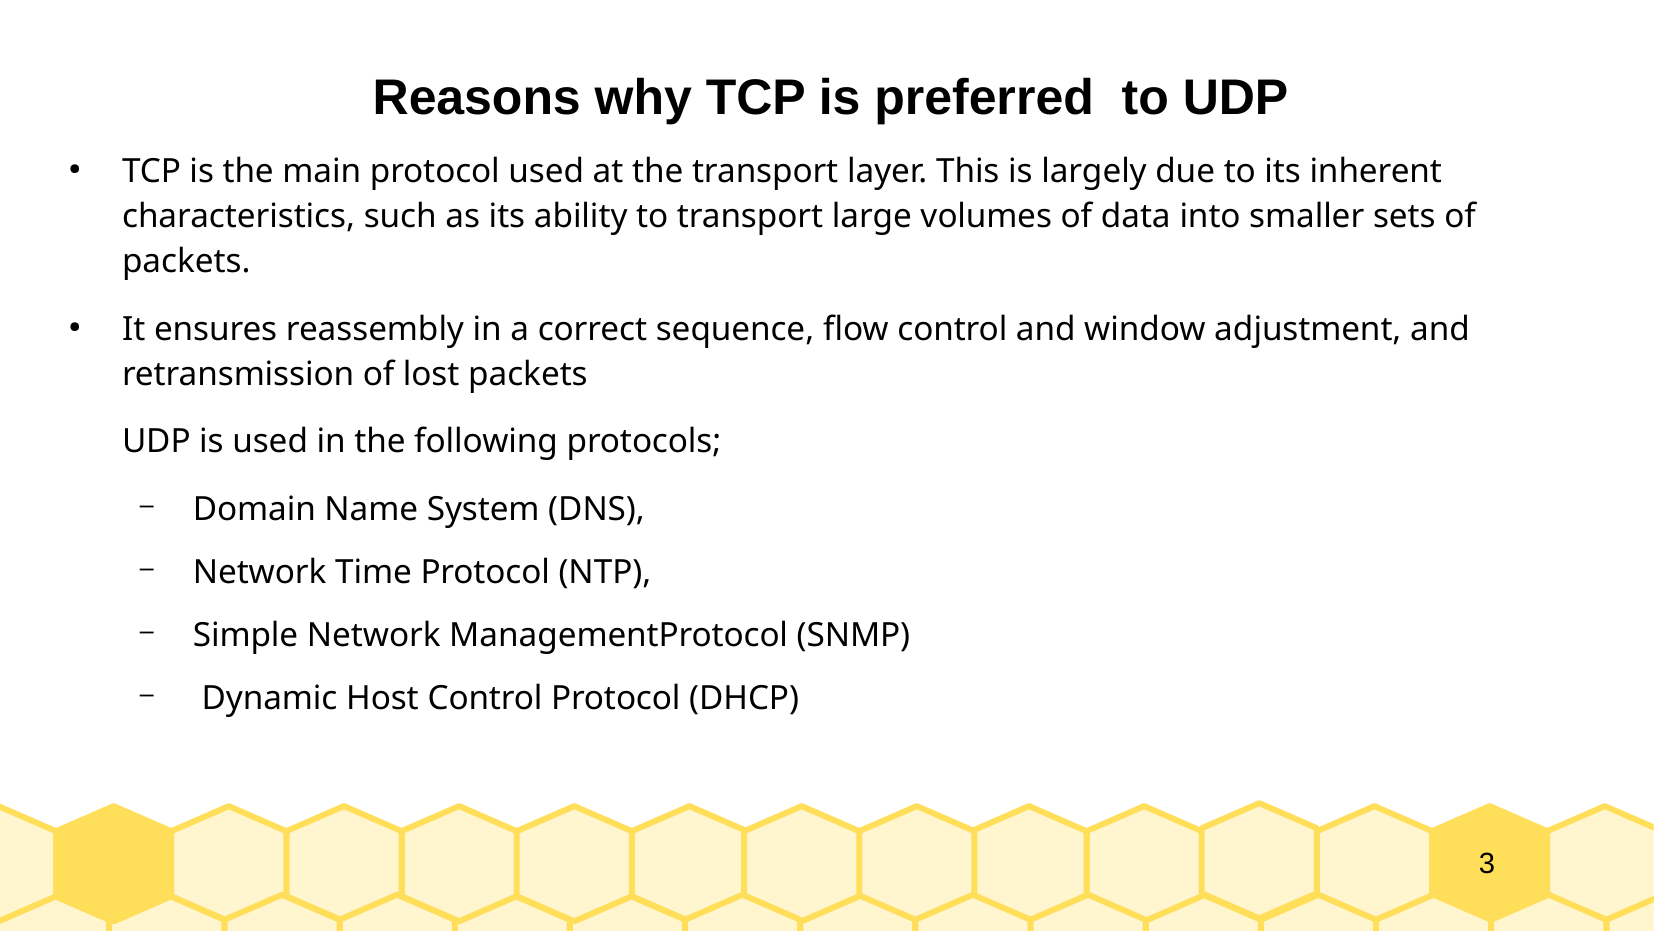

# Reasons why TCP is preferred to UDP
TCP is the main protocol used at the transport layer. This is largely due to its inherent characteristics, such as its ability to transport large volumes of data into smaller sets of packets.
It ensures reassembly in a correct sequence, flow control and window adjustment, and retransmission of lost packets
UDP is used in the following protocols;
Domain Name System (DNS),
Network Time Protocol (NTP),
Simple Network ManagementProtocol (SNMP)
 Dynamic Host Control Protocol (DHCP)